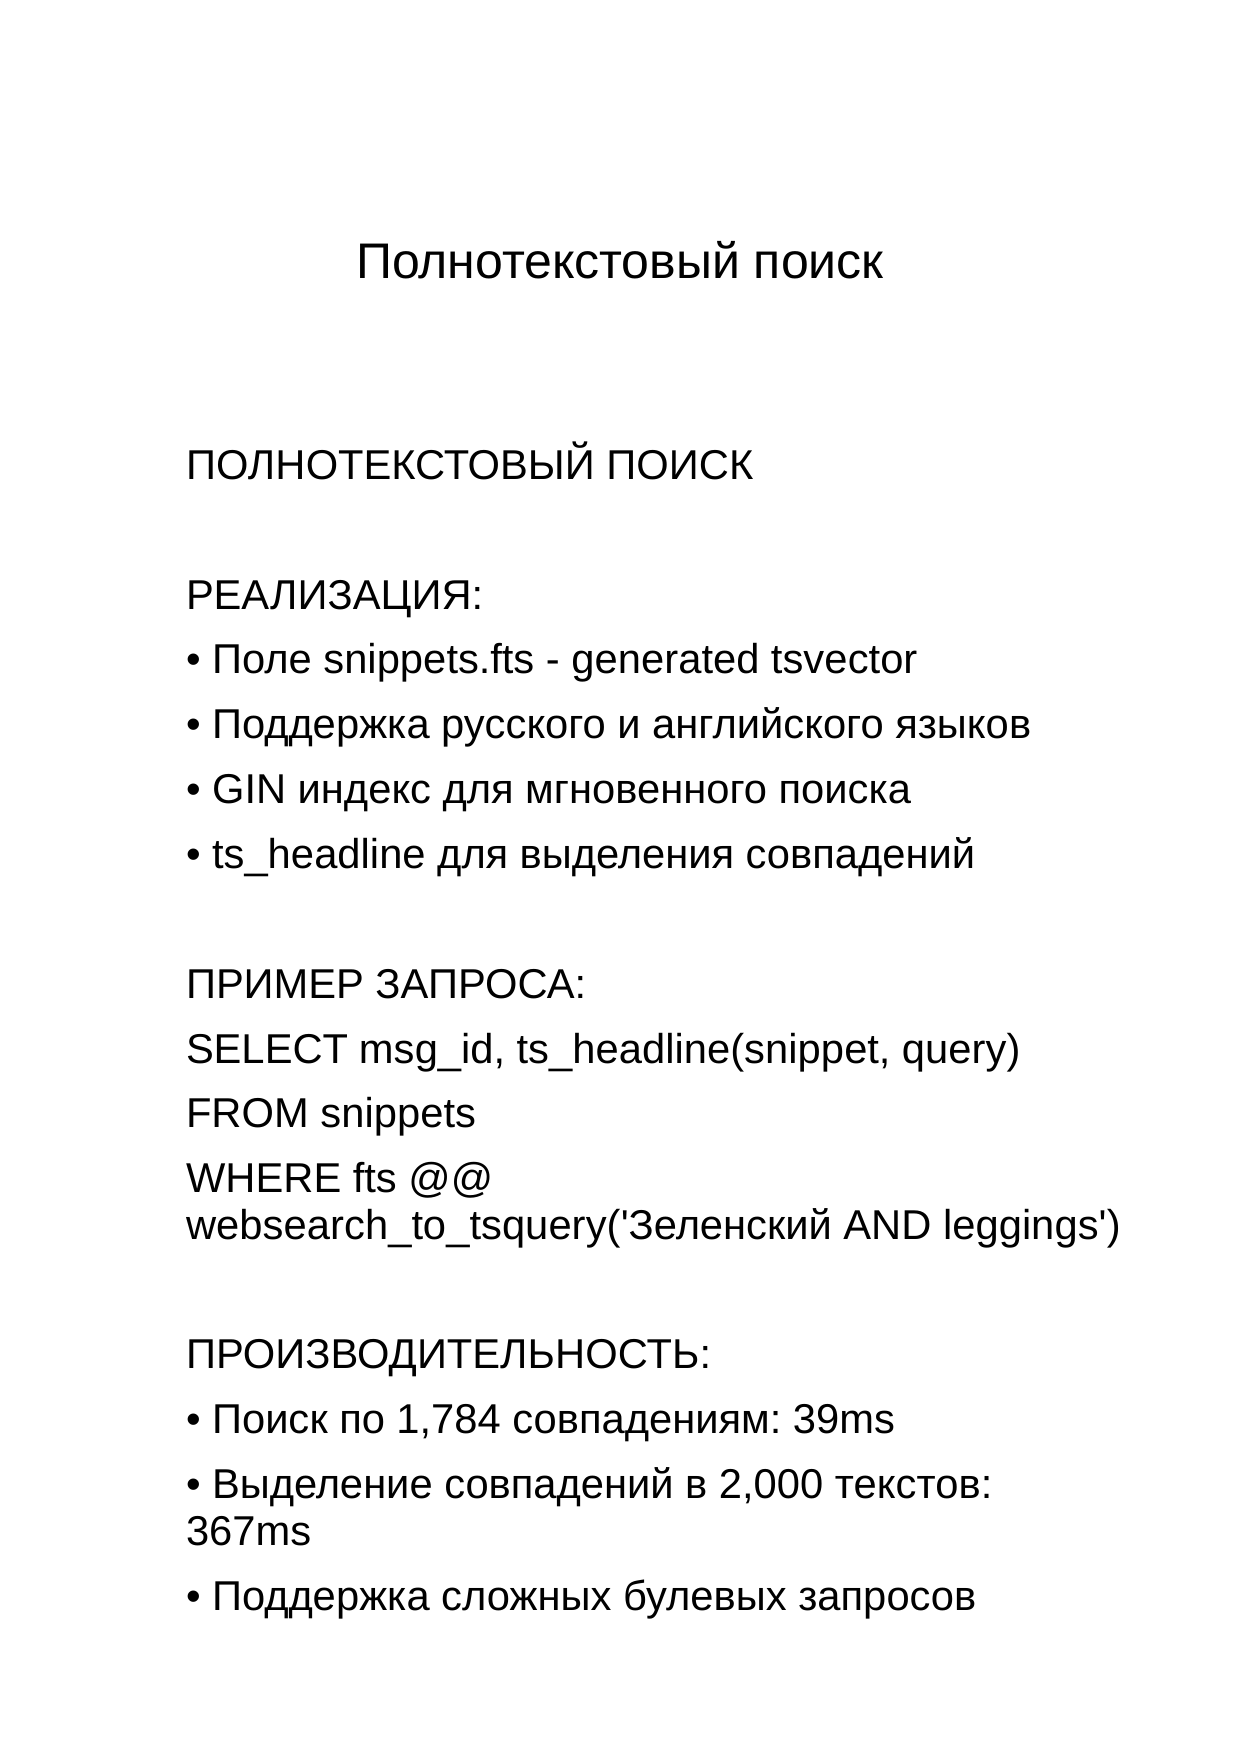

# Полнотекстовый поиск
ПОЛНОТЕКСТОВЫЙ ПОИСК
РЕАЛИЗАЦИЯ:
• Поле snippets.fts - generated tsvector
• Поддержка русского и английского языков
• GIN индекс для мгновенного поиска
• ts_headline для выделения совпадений
ПРИМЕР ЗАПРОСА:
SELECT msg_id, ts_headline(snippet, query)
FROM snippets
WHERE fts @@ websearch_to_tsquery('Зеленский AND leggings')
ПРОИЗВОДИТЕЛЬНОСТЬ:
• Поиск по 1,784 совпадениям: 39ms
• Выделение совпадений в 2,000 текстов: 367ms
• Поддержка сложных булевых запросов